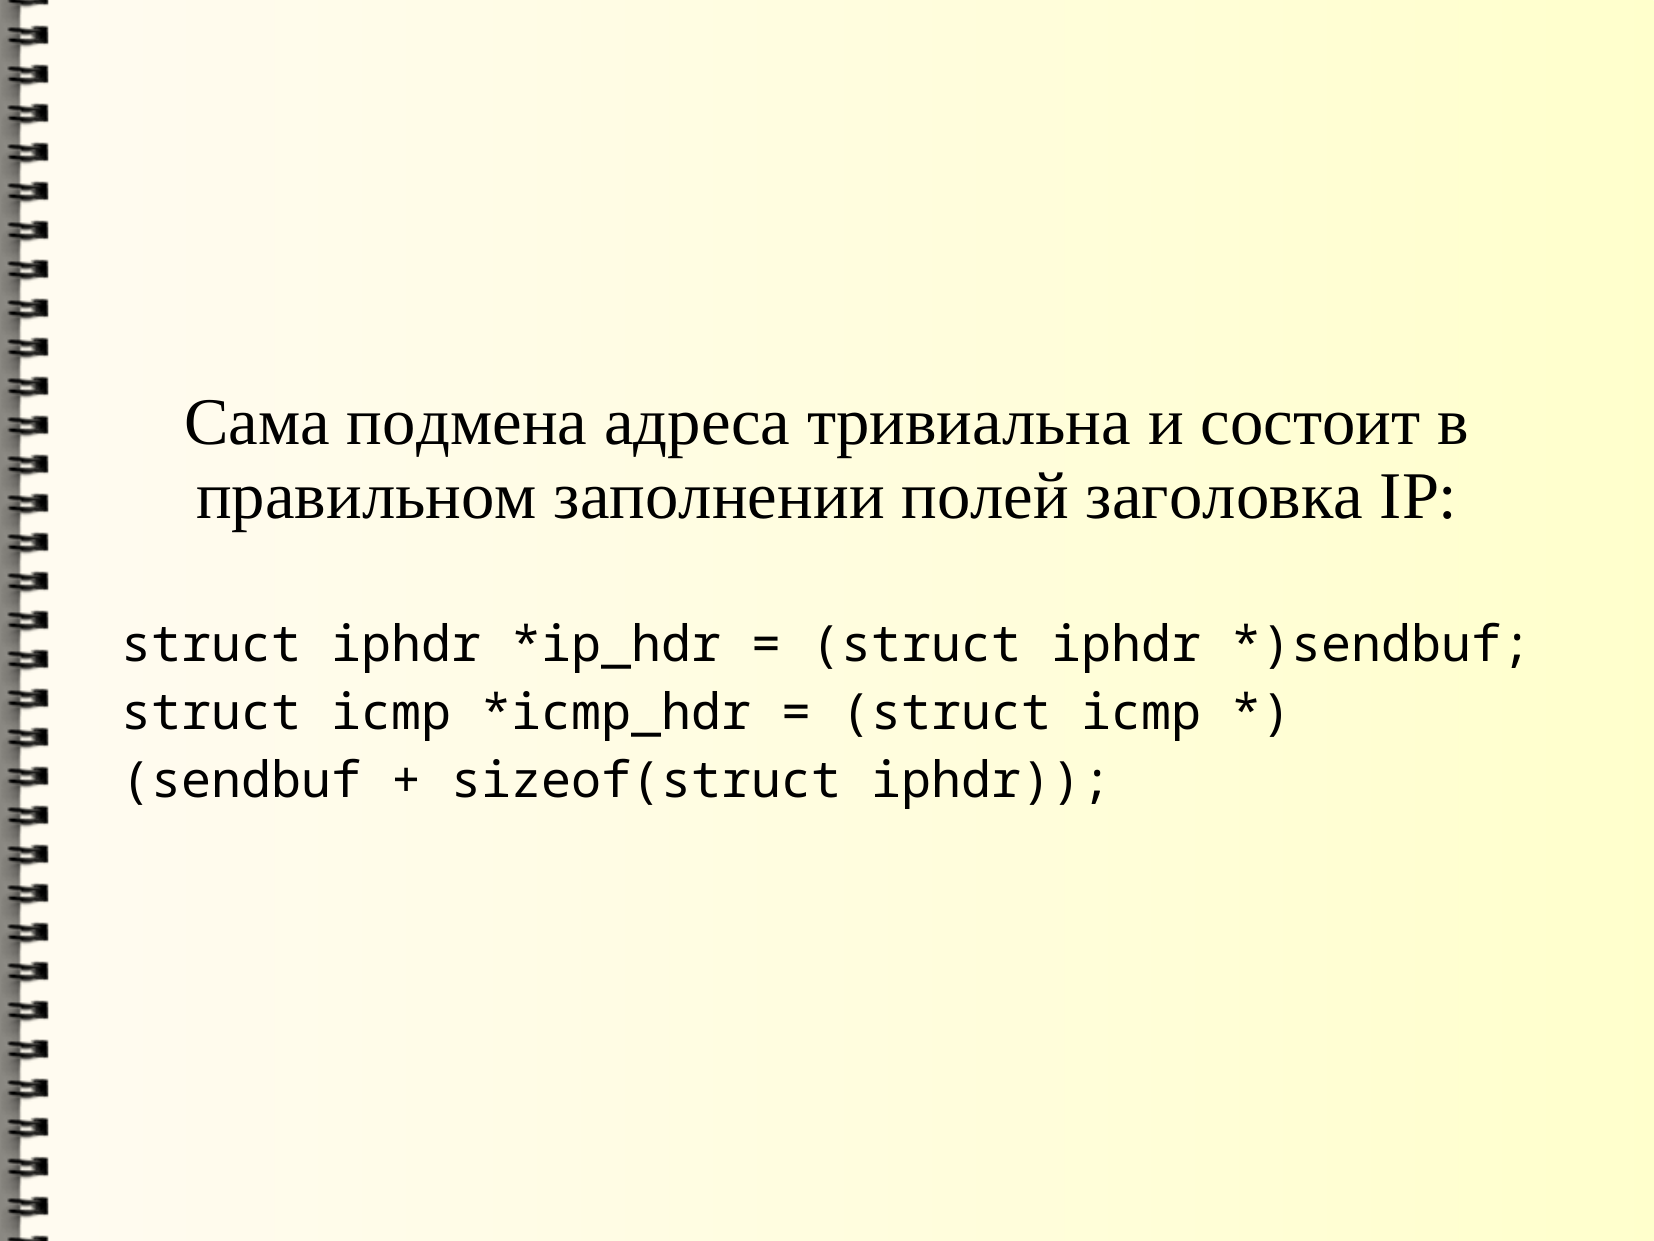

# Сама подмена адреса тривиальна и состоит в правильном заполнении полей заголовка IP:
struct iphdr *ip_hdr = (struct iphdr *)sendbuf;
struct icmp *icmp_hdr = (struct icmp *) (sendbuf + sizeof(struct iphdr));